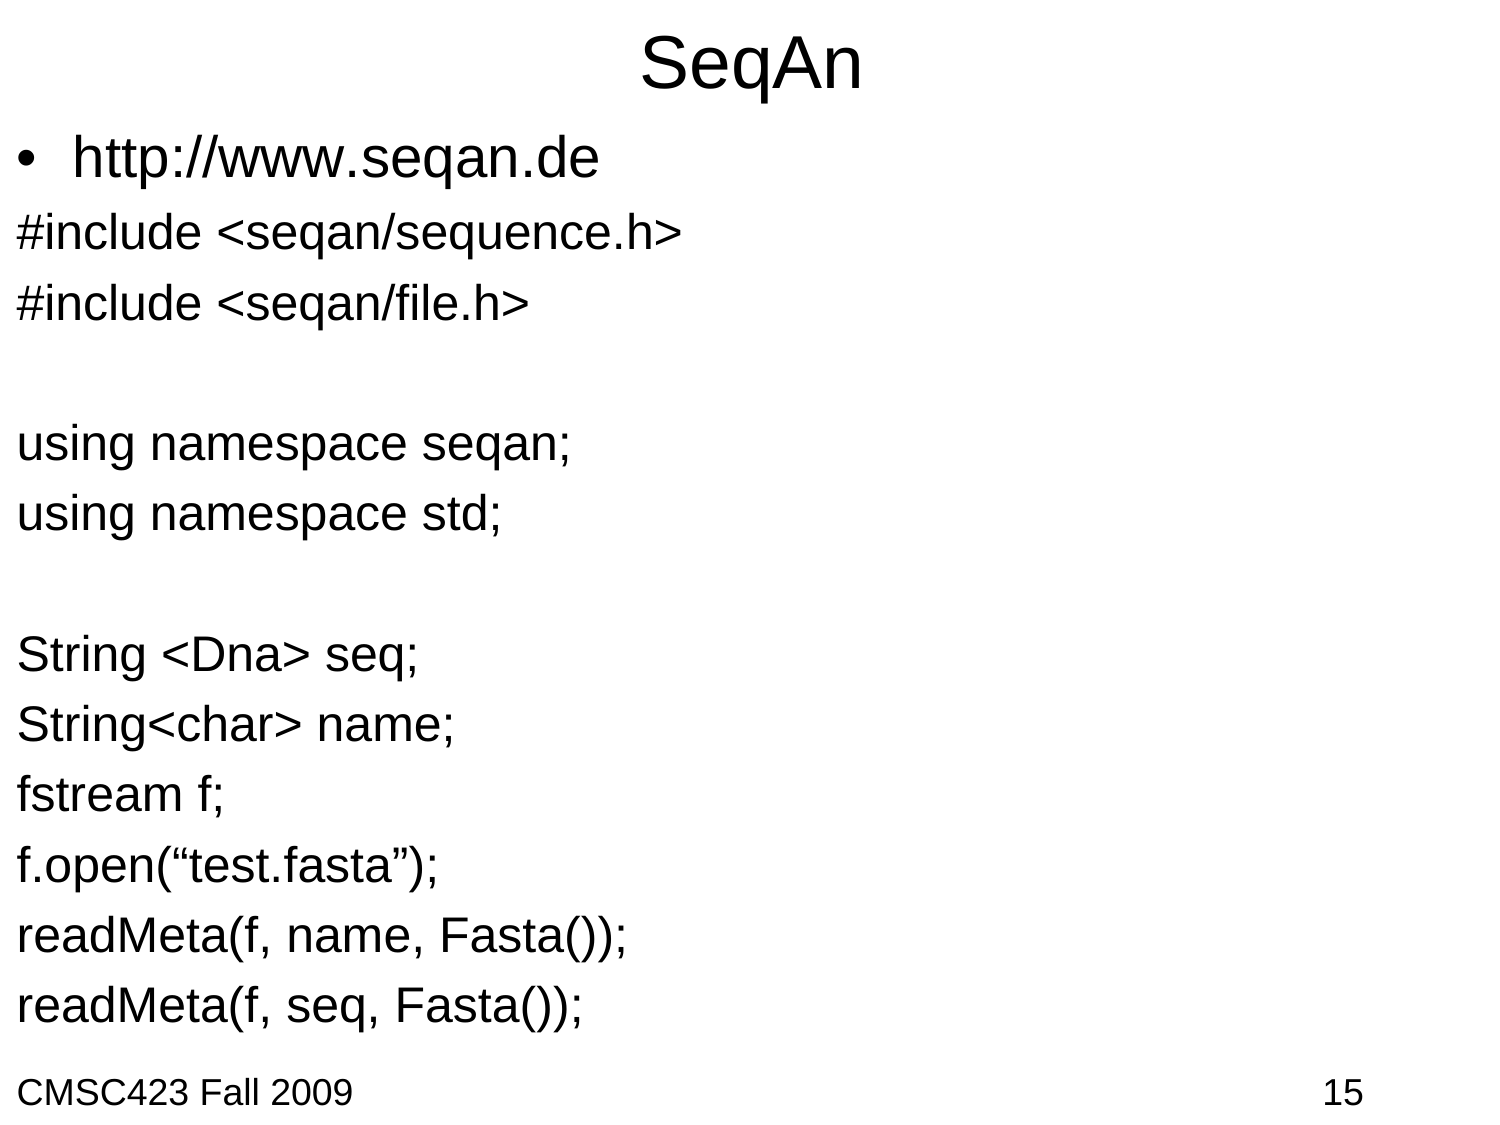

# SeqAn
http://www.seqan.de
#include <seqan/sequence.h>
#include <seqan/file.h>
using namespace seqan;
using namespace std;
String <Dna> seq;
String<char> name;
fstream f;
f.open(“test.fasta”);
readMeta(f, name, Fasta());
readMeta(f, seq, Fasta());
CMSC423 Fall 2009
15